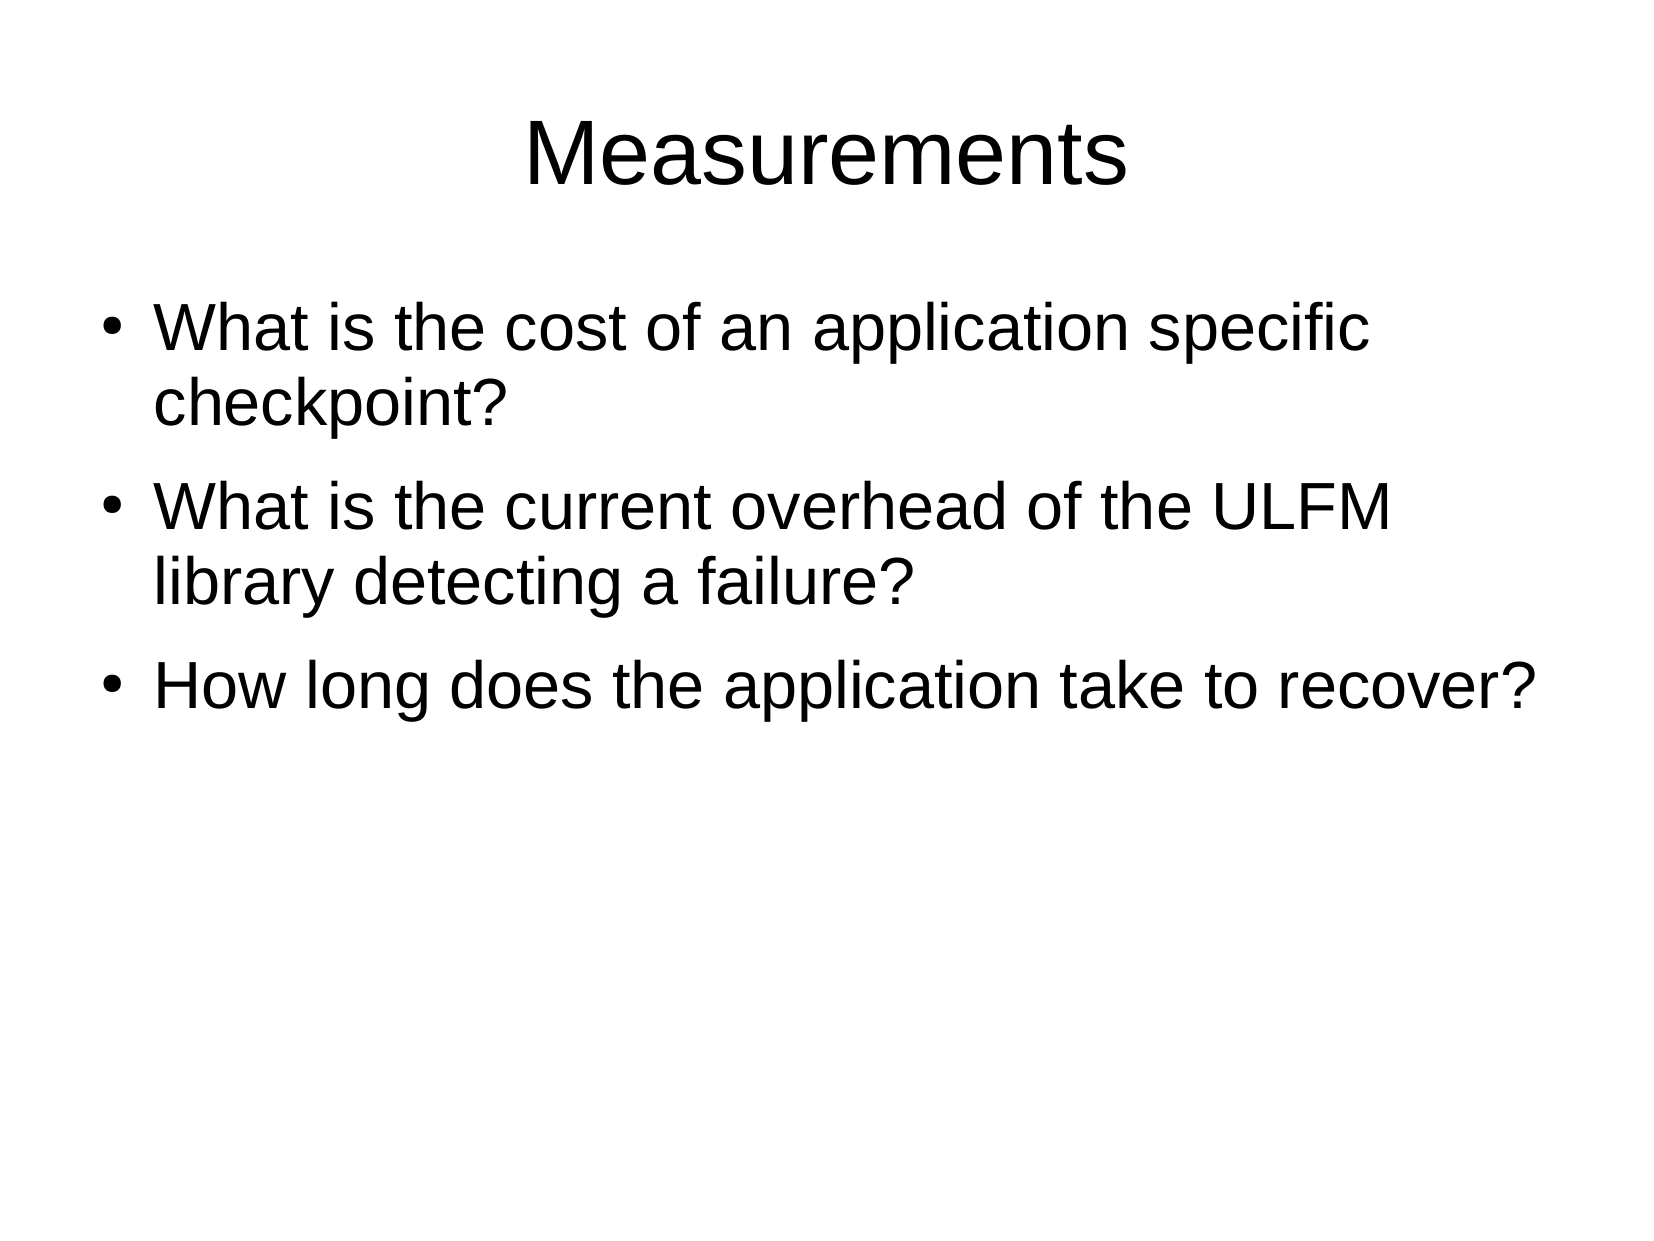

# Measurements
What is the cost of an application specific checkpoint?
What is the current overhead of the ULFM library detecting a failure?
How long does the application take to recover?